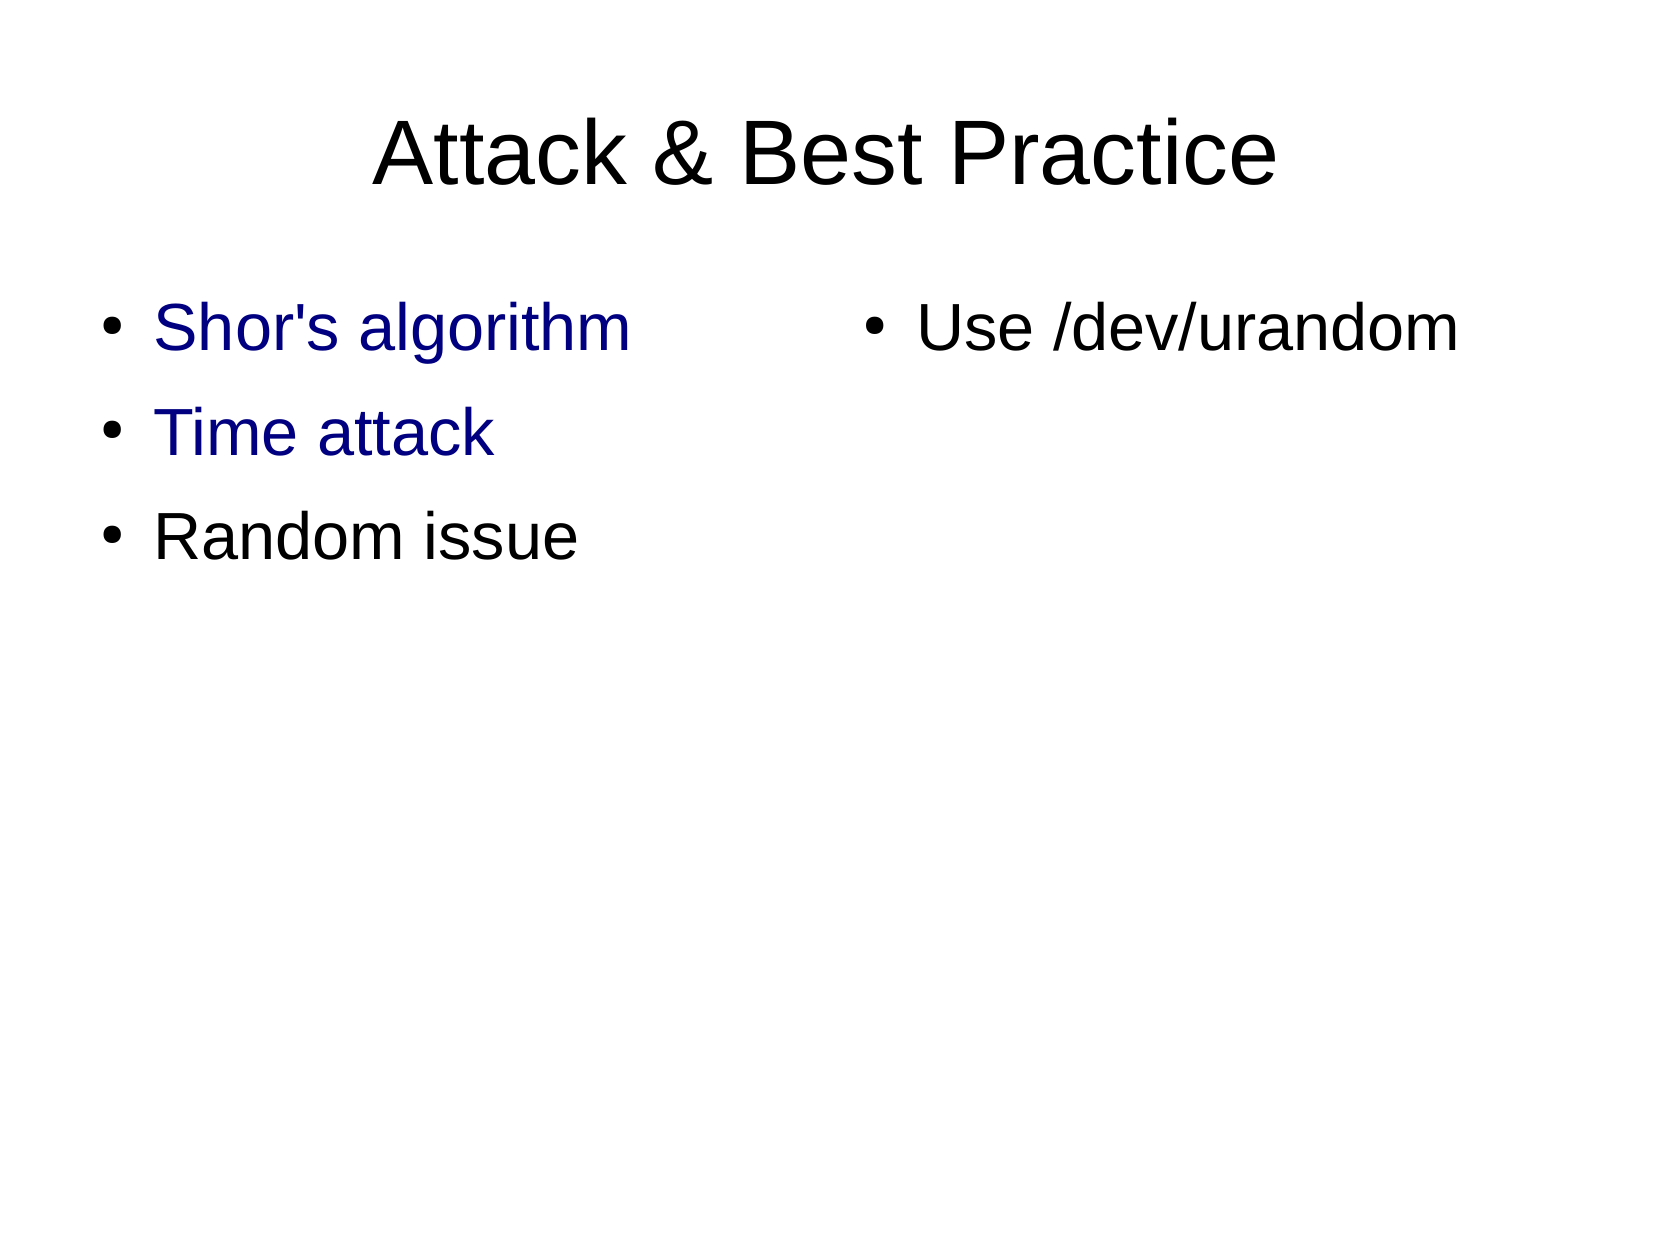

# Attack & Best Practice
Shor's algorithm
Time attack
Random issue
Use /dev/urandom